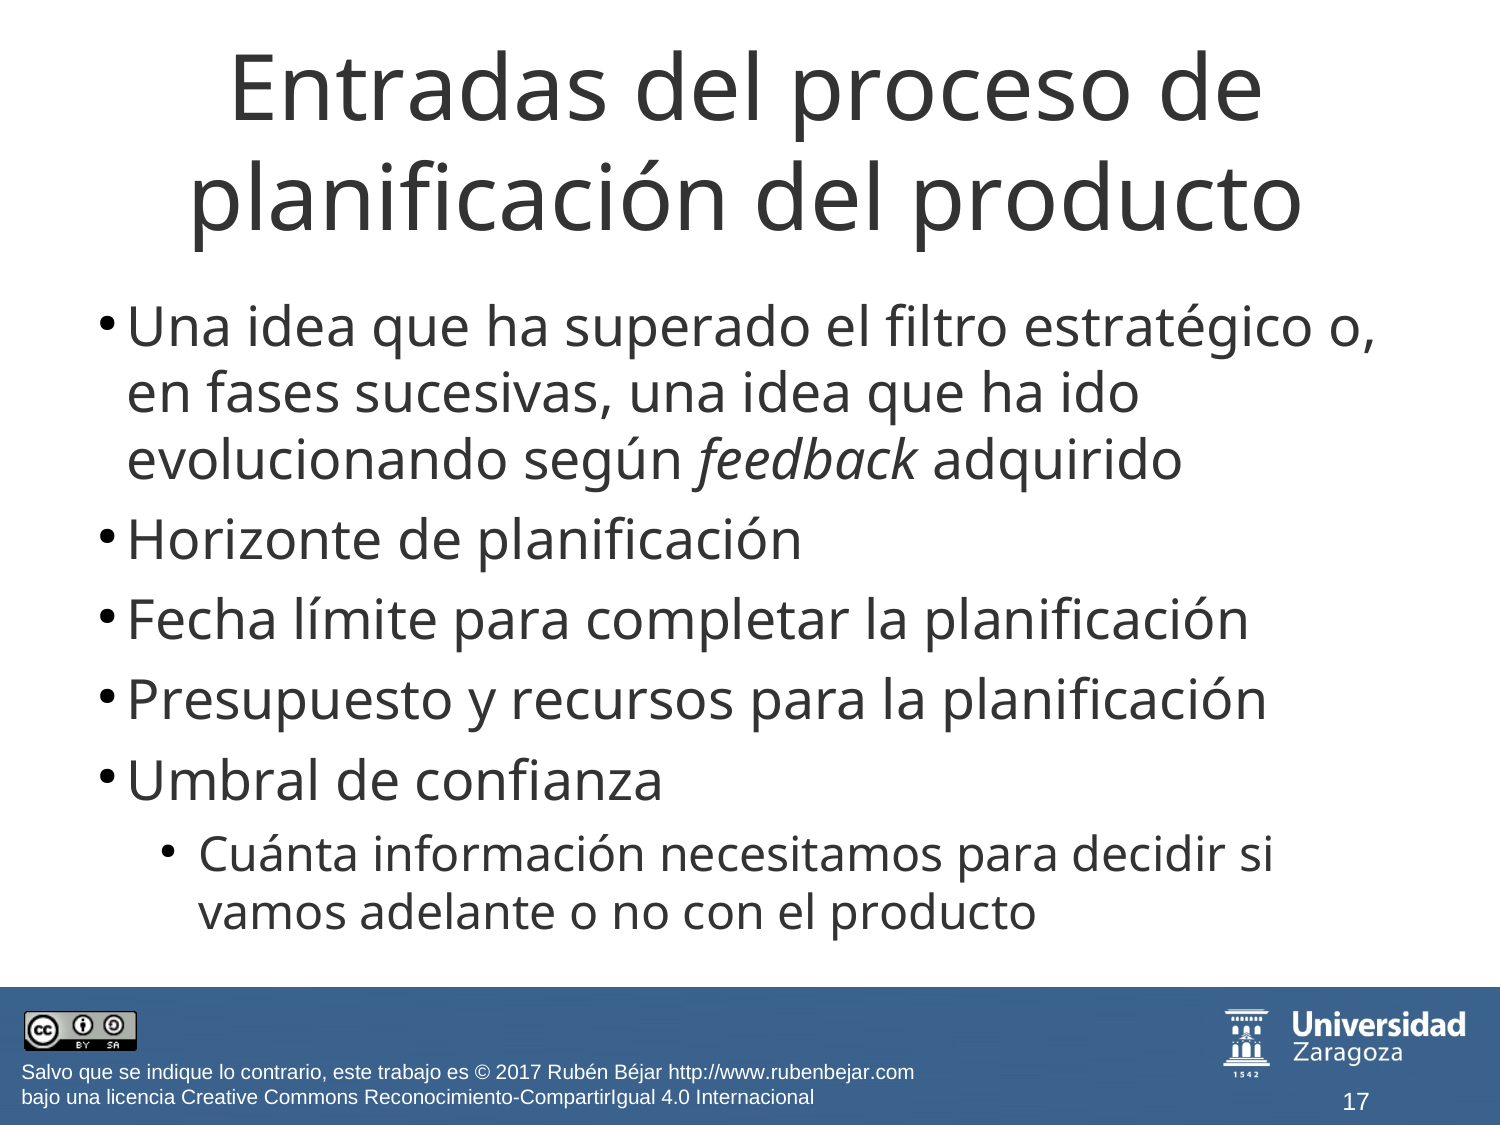

# Entradas del proceso de planificación del producto
Una idea que ha superado el filtro estratégico o, en fases sucesivas, una idea que ha ido evolucionando según feedback adquirido
Horizonte de planificación
Fecha límite para completar la planificación
Presupuesto y recursos para la planificación
Umbral de confianza
Cuánta información necesitamos para decidir si vamos adelante o no con el producto